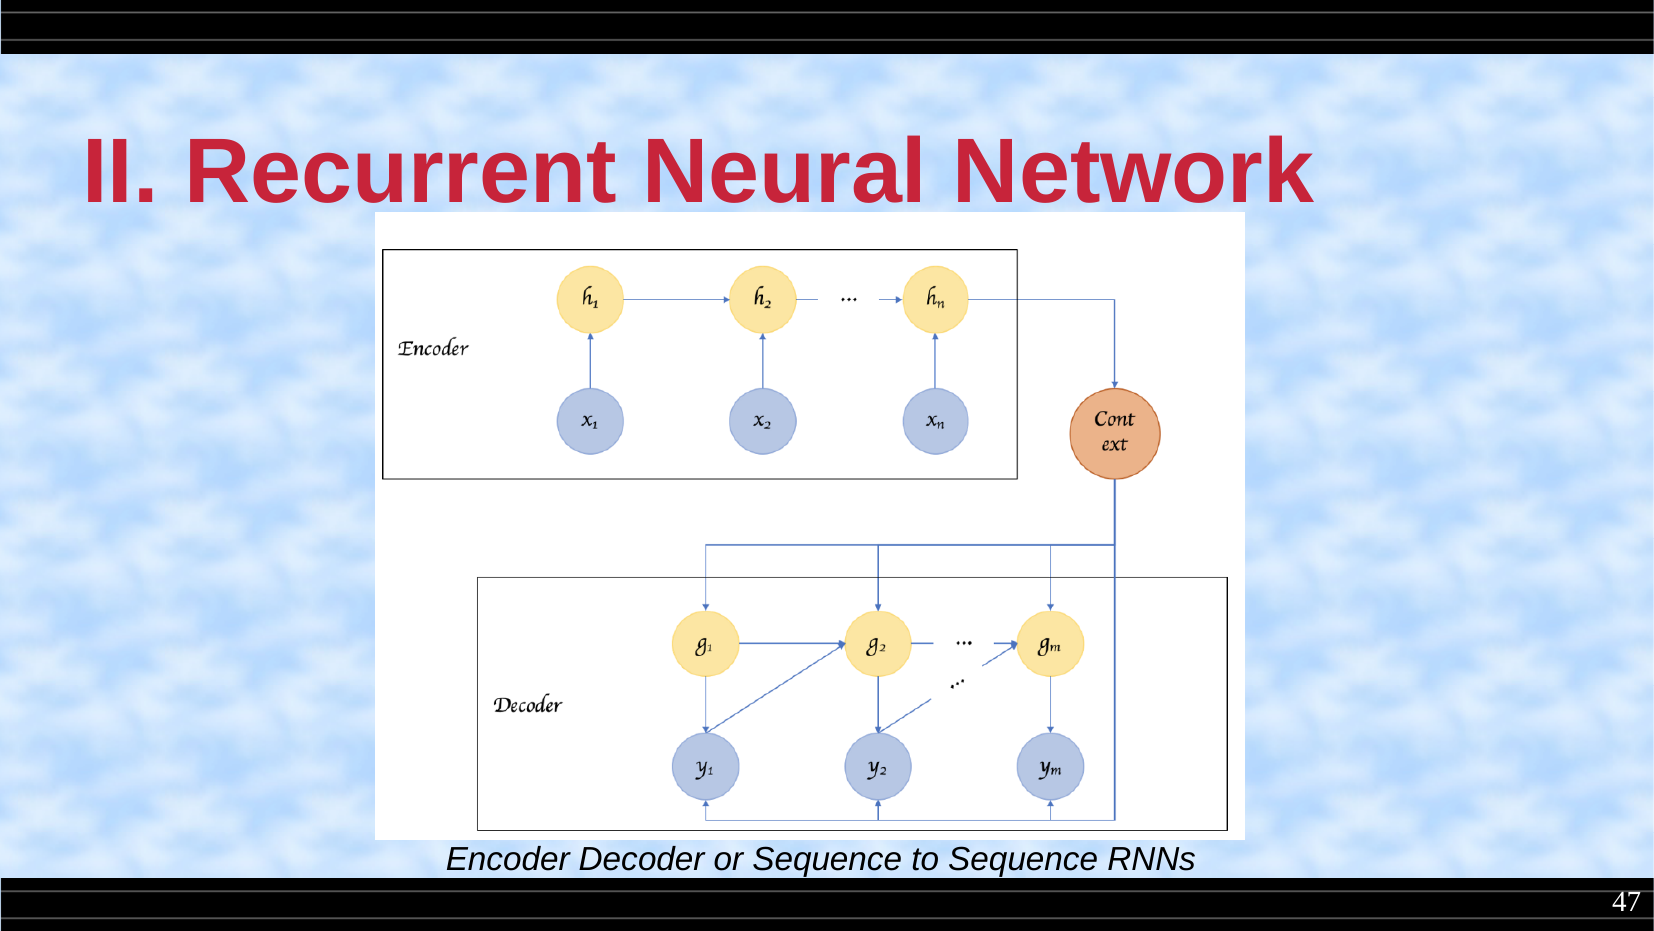

# II. Recurrent Neural Network
Encoder Decoder or Sequence to Sequence RNNs